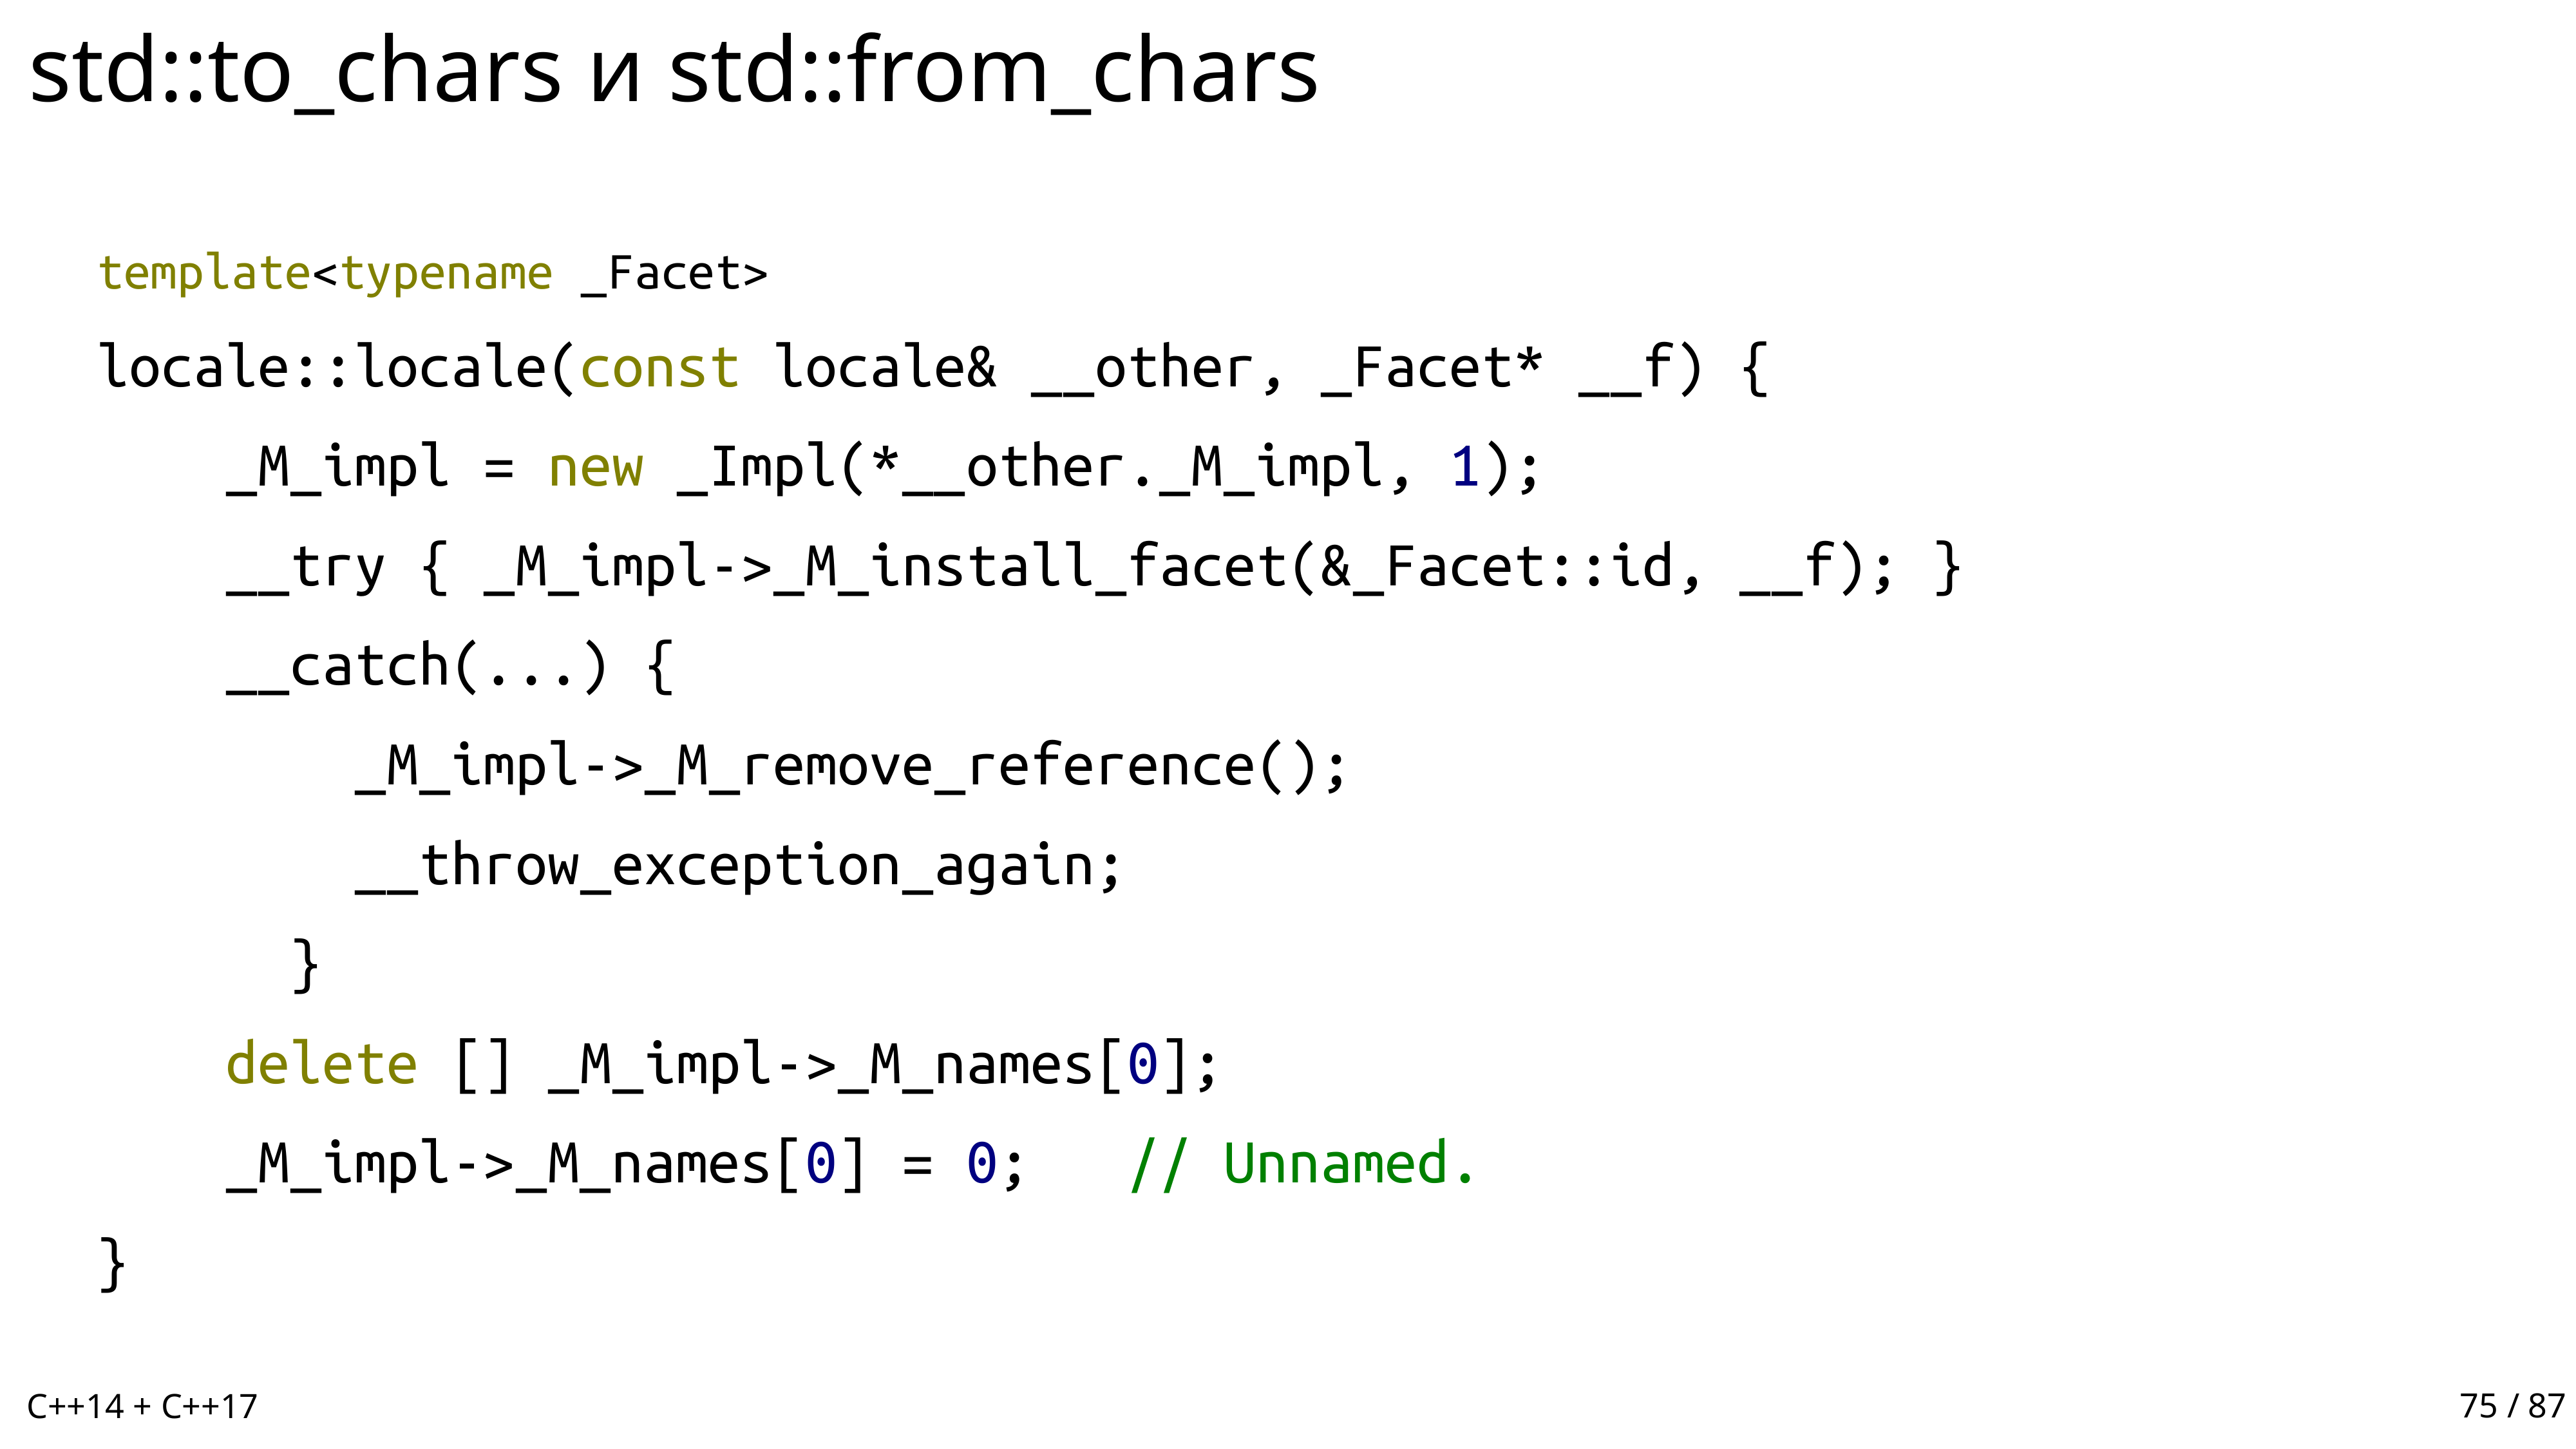

# std::to_chars и std::from_chars
template<typename _Facet>
locale::locale(const locale& __other, _Facet* __f) {
 _M_impl = new _Impl(*__other._M_impl, 1);
 __try { _M_impl->_M_install_facet(&_Facet::id, __f); }
 __catch(...) {
 _M_impl->_M_remove_reference();
 __throw_exception_again;
 }
 delete [] _M_impl->_M_names[0];
 _M_impl->_M_names[0] = 0; // Unnamed.
}
C++14 + C++17